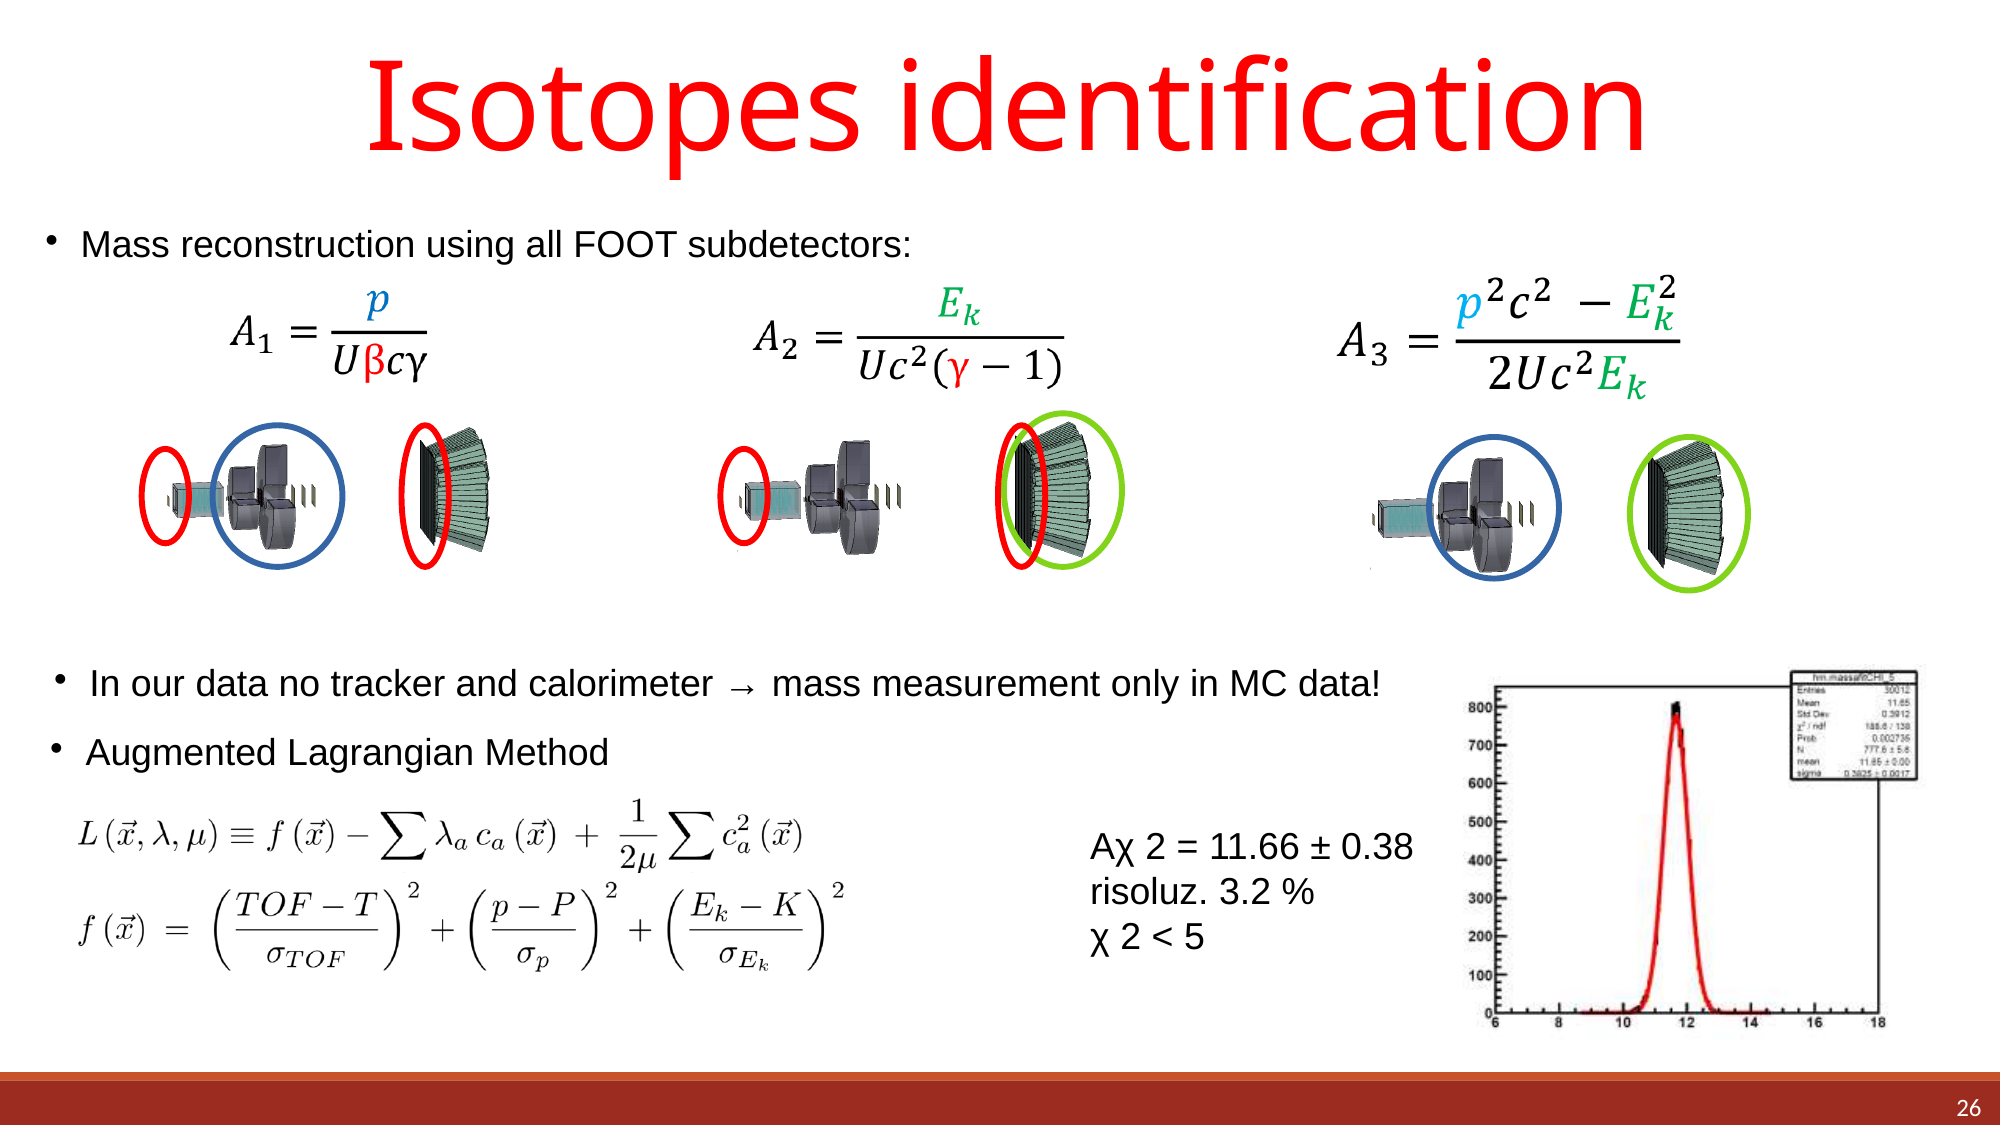

Isotopes identification
Mass reconstruction using all FOOT subdetectors:
In our data no tracker and calorimeter → mass measurement only in MC data!
Augmented Lagrangian Method
Aχ 2 = 11.66 ± 0.38
risoluz. 3.2 %
χ 2 < 5